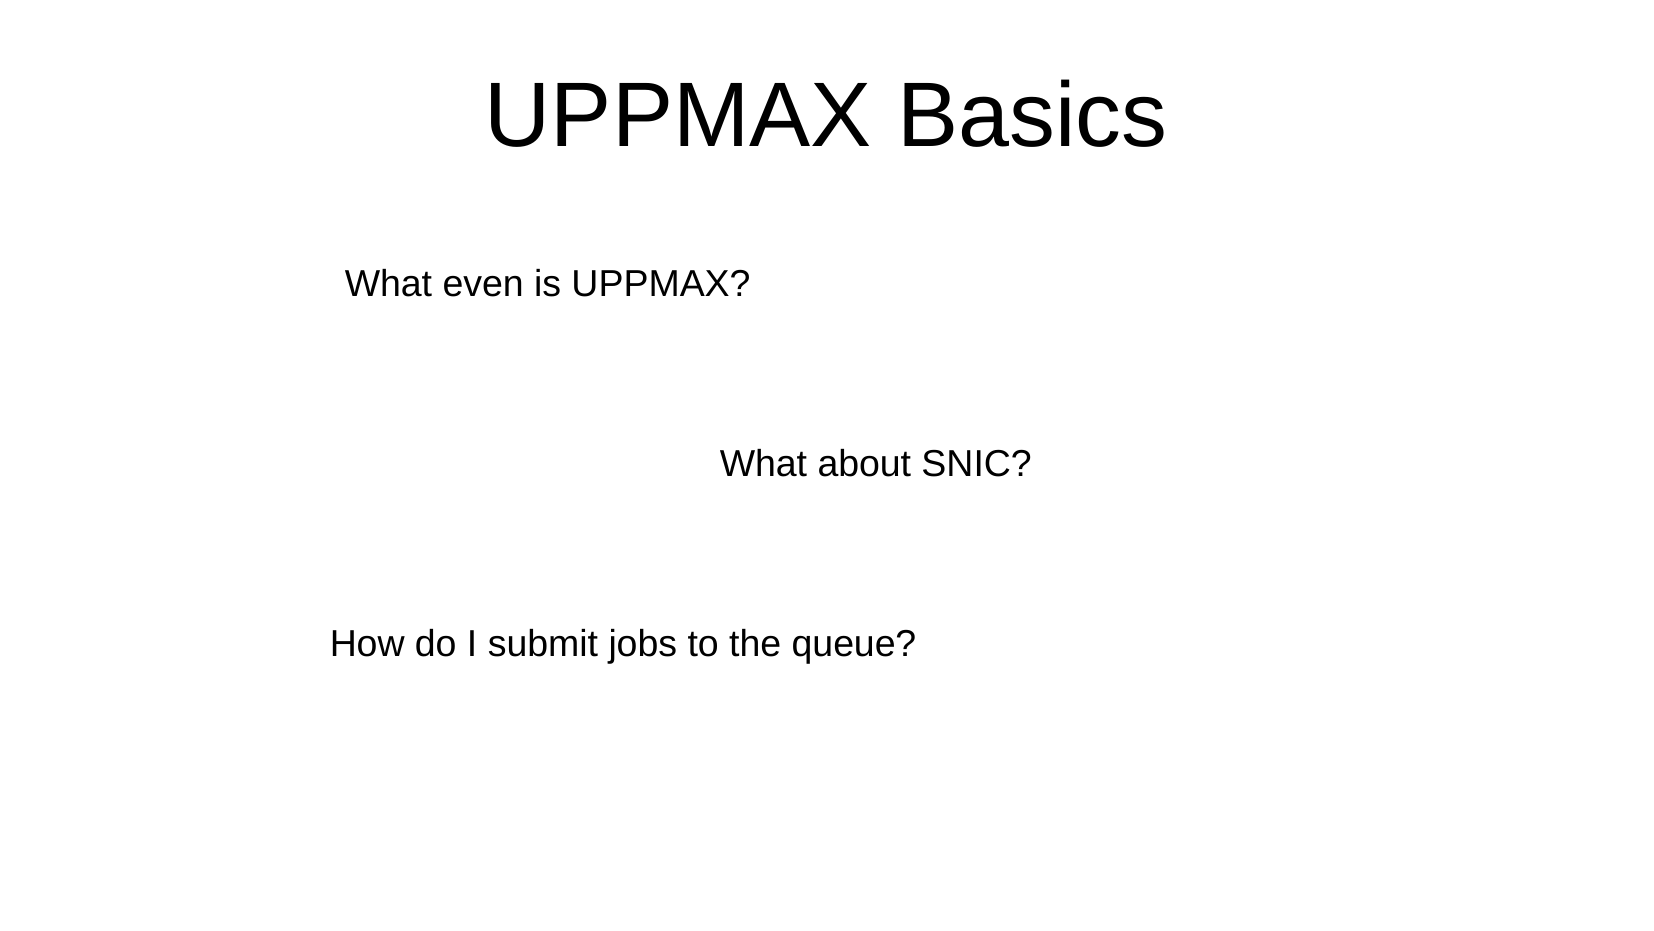

# UPPMAX Basics
What even is UPPMAX?
What about SNIC?
How do I submit jobs to the queue?